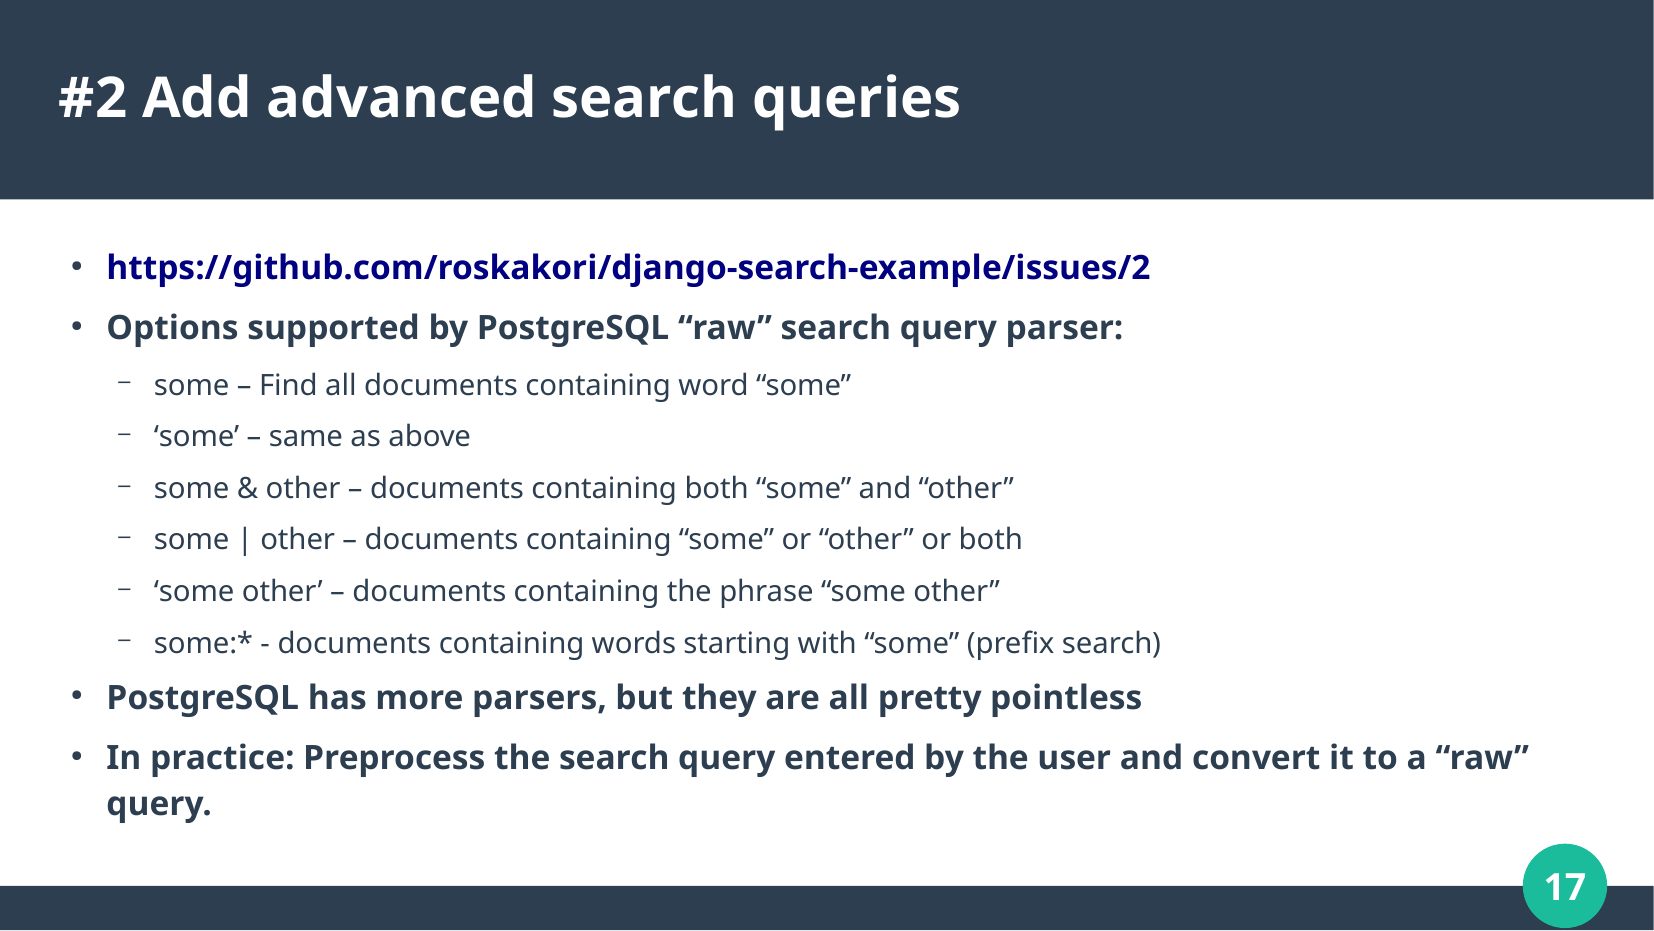

# #2 Add advanced search queries
https://github.com/roskakori/django-search-example/issues/2
Options supported by PostgreSQL “raw” search query parser:
some – Find all documents containing word “some”
‘some’ – same as above
some & other – documents containing both “some” and “other”
some | other – documents containing “some” or “other” or both
‘some other’ – documents containing the phrase “some other”
some:* - documents containing words starting with “some” (prefix search)
PostgreSQL has more parsers, but they are all pretty pointless
In practice: Preprocess the search query entered by the user and convert it to a “raw” query.